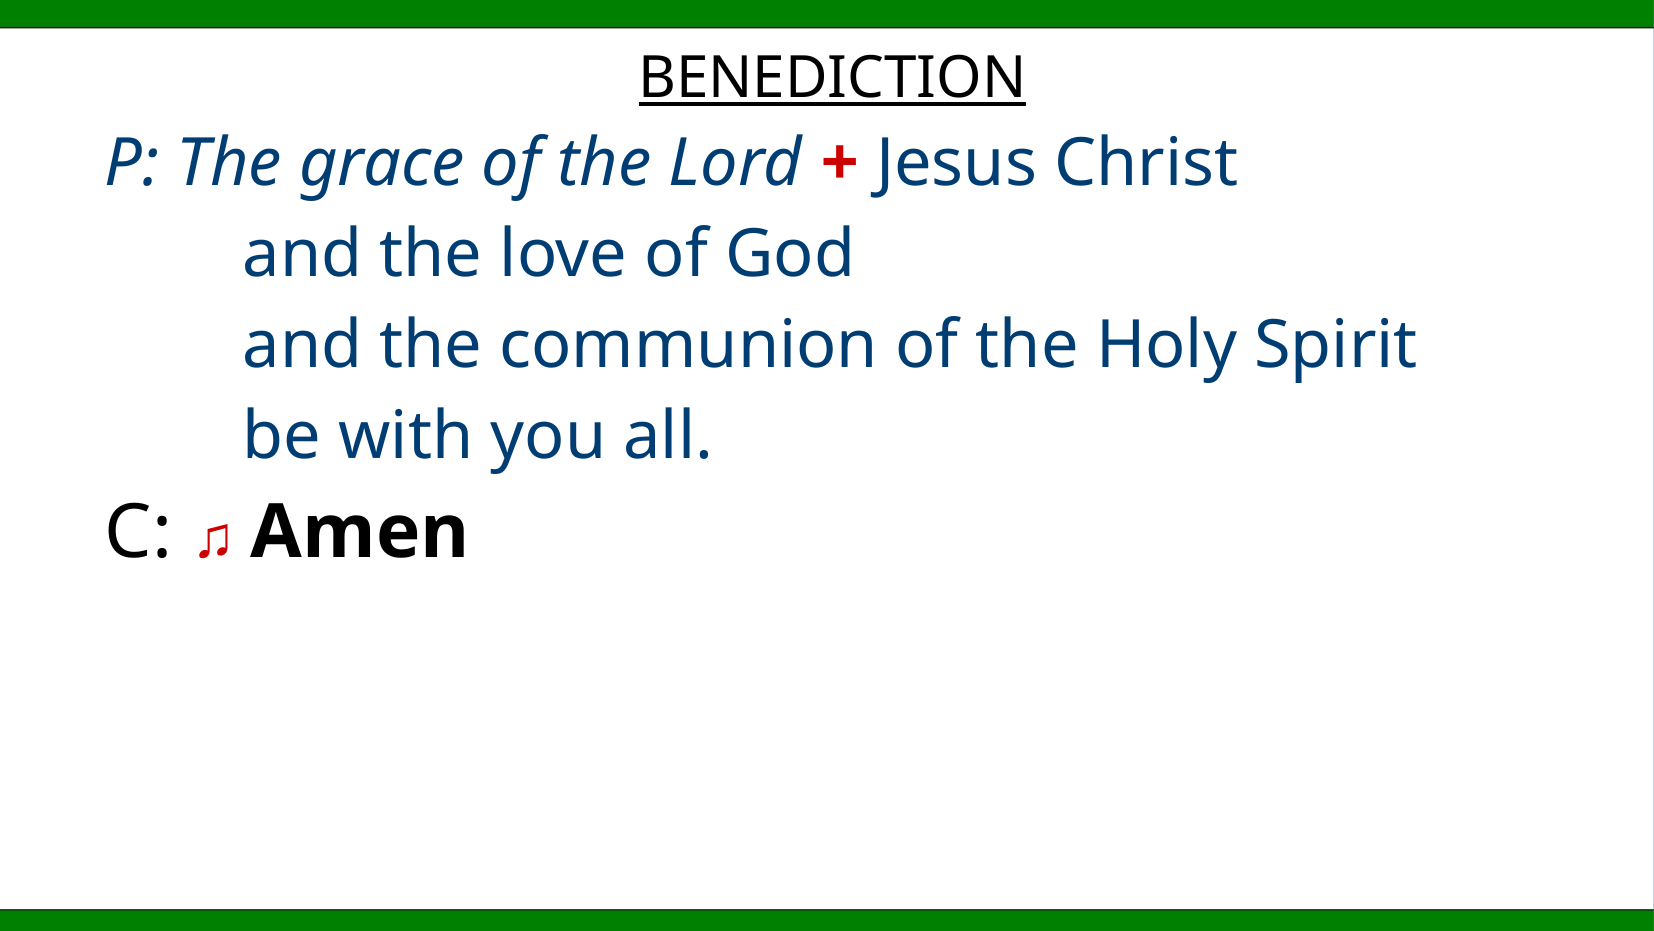

BENEDICTION
P: The grace of the Lord + Jesus Christ
 and the love of God
 and the communion of the Holy Spirit
 be with you all.
C: ♫ Amen